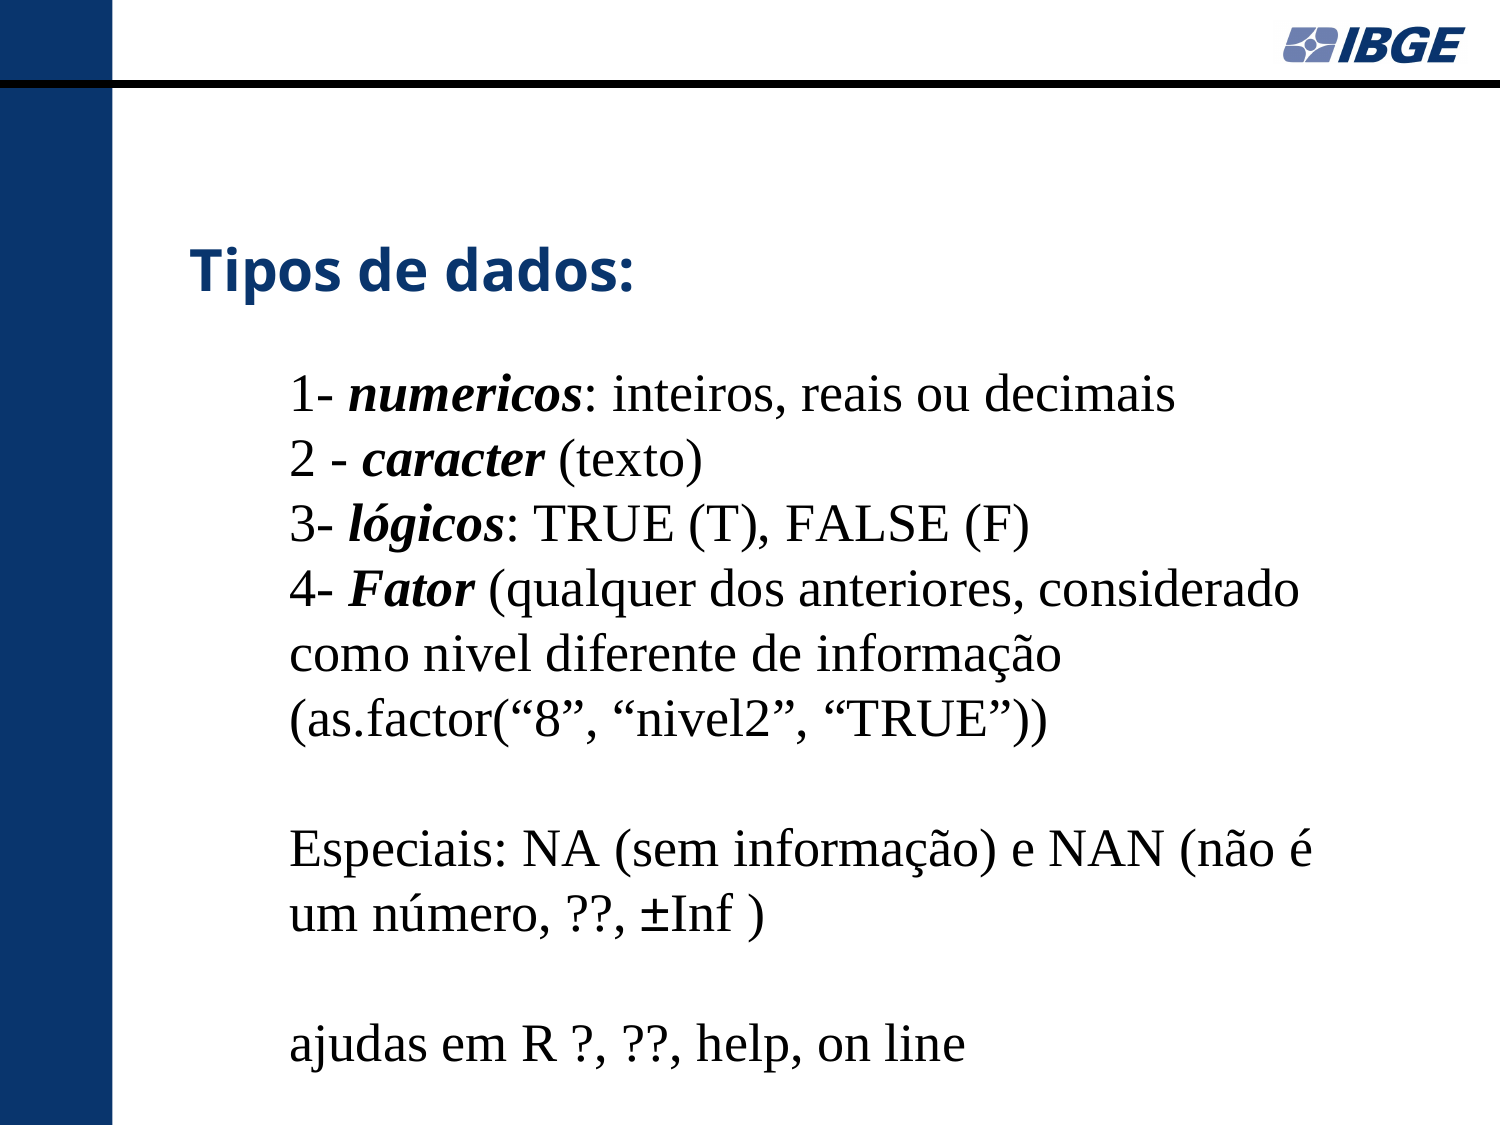

Tipos de dados:
1- numericos: inteiros, reais ou decimais
2 - caracter (texto)
3- lógicos: TRUE (T), FALSE (F)
4- Fator (qualquer dos anteriores, considerado como nivel diferente de informação (as.factor(“8”, “nivel2”, “TRUE”))
Especiais: NA (sem informação) e NAN (não é um número, ??, ±Inf )
ajudas em R ?, ??, help, on line